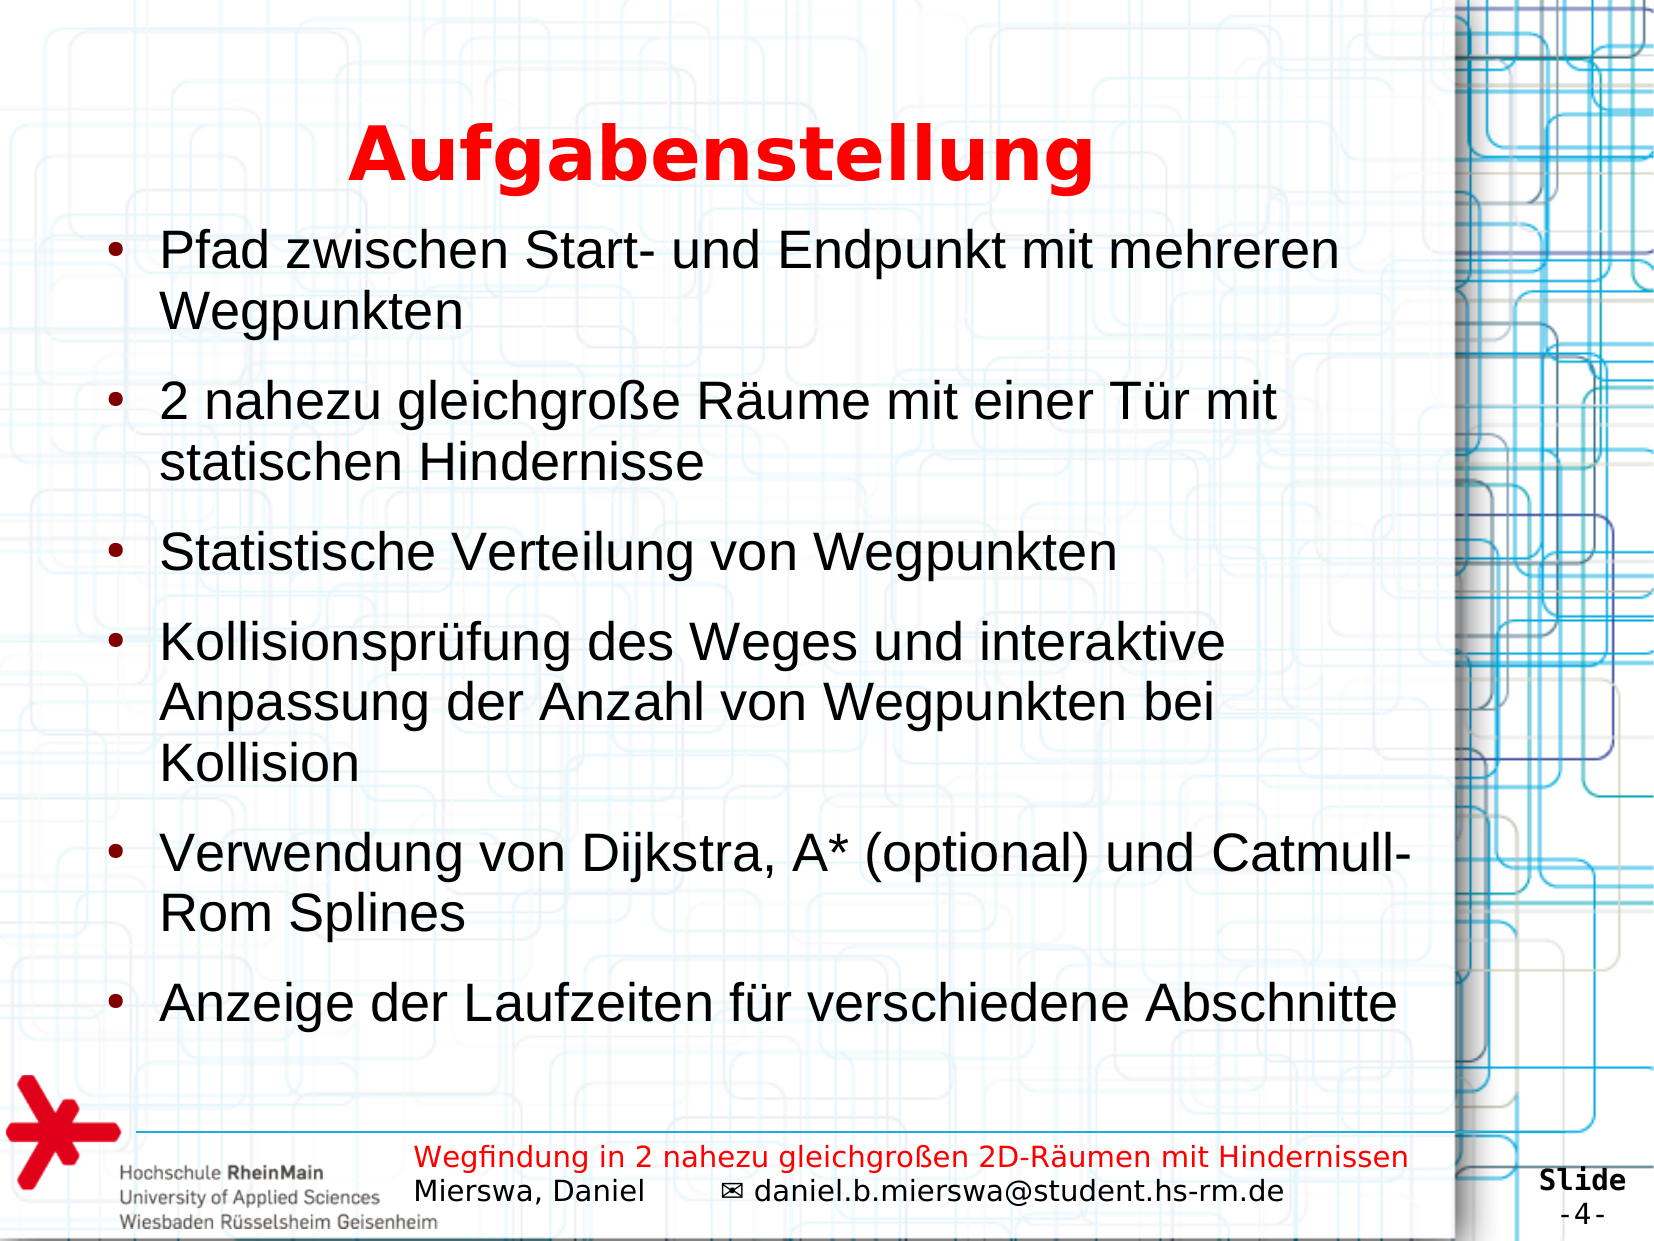

Aufgabenstellung
# Pfad zwischen Start- und Endpunkt mit mehreren Wegpunkten
2 nahezu gleichgroße Räume mit einer Tür mit statischen Hindernisse
Statistische Verteilung von Wegpunkten
Kollisionsprüfung des Weges und interaktive Anpassung der Anzahl von Wegpunkten bei Kollision
Verwendung von Dijkstra, A* (optional) und Catmull-Rom Splines
Anzeige der Laufzeiten für verschiedene Abschnitte
4